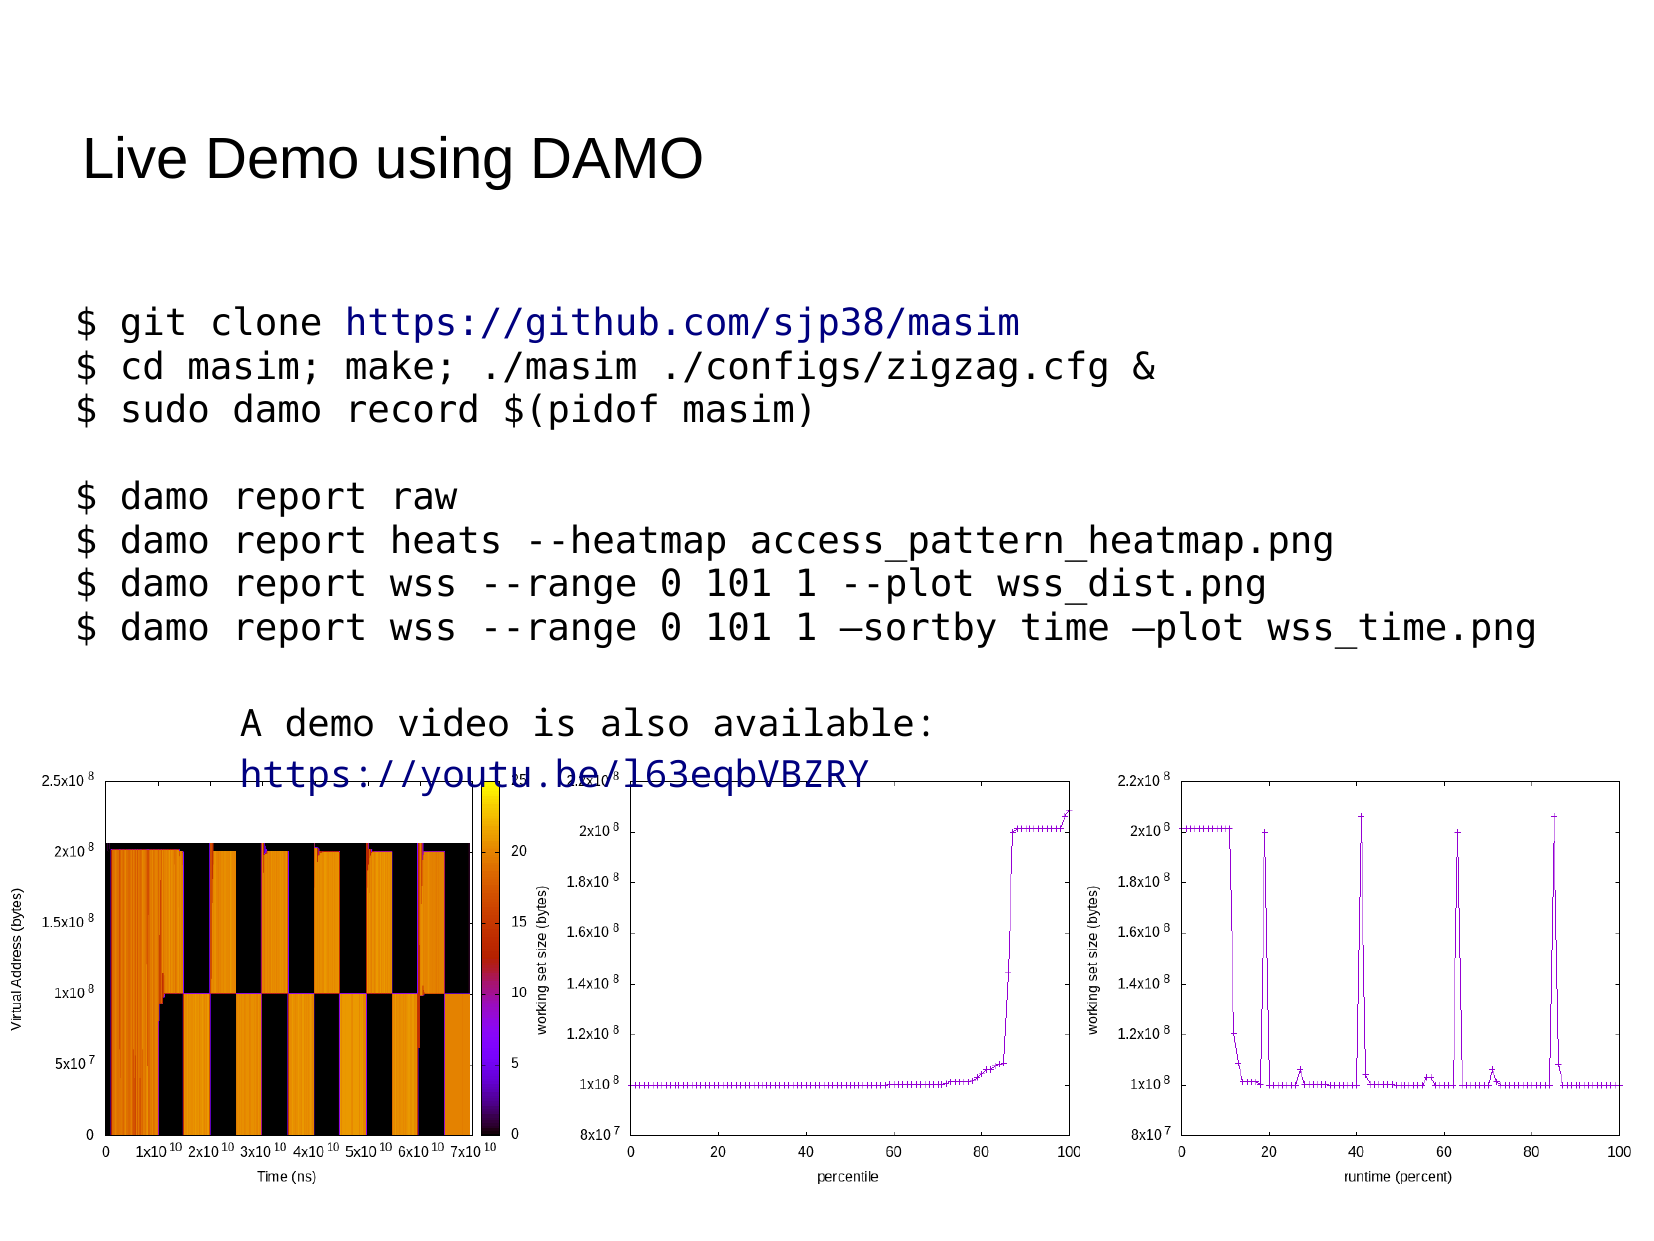

# Live Demo using DAMO
$ git clone https://github.com/sjp38/masim
$ cd masim; make; ./masim ./configs/zigzag.cfg &
$ sudo damo record $(pidof masim)
$ damo report raw
$ damo report heats --heatmap access_pattern_heatmap.png
$ damo report wss --range 0 101 1 --plot wss_dist.png
$ damo report wss --range 0 101 1 –sortby time –plot wss_time.png
A demo video is also available: https://youtu.be/l63eqbVBZRY